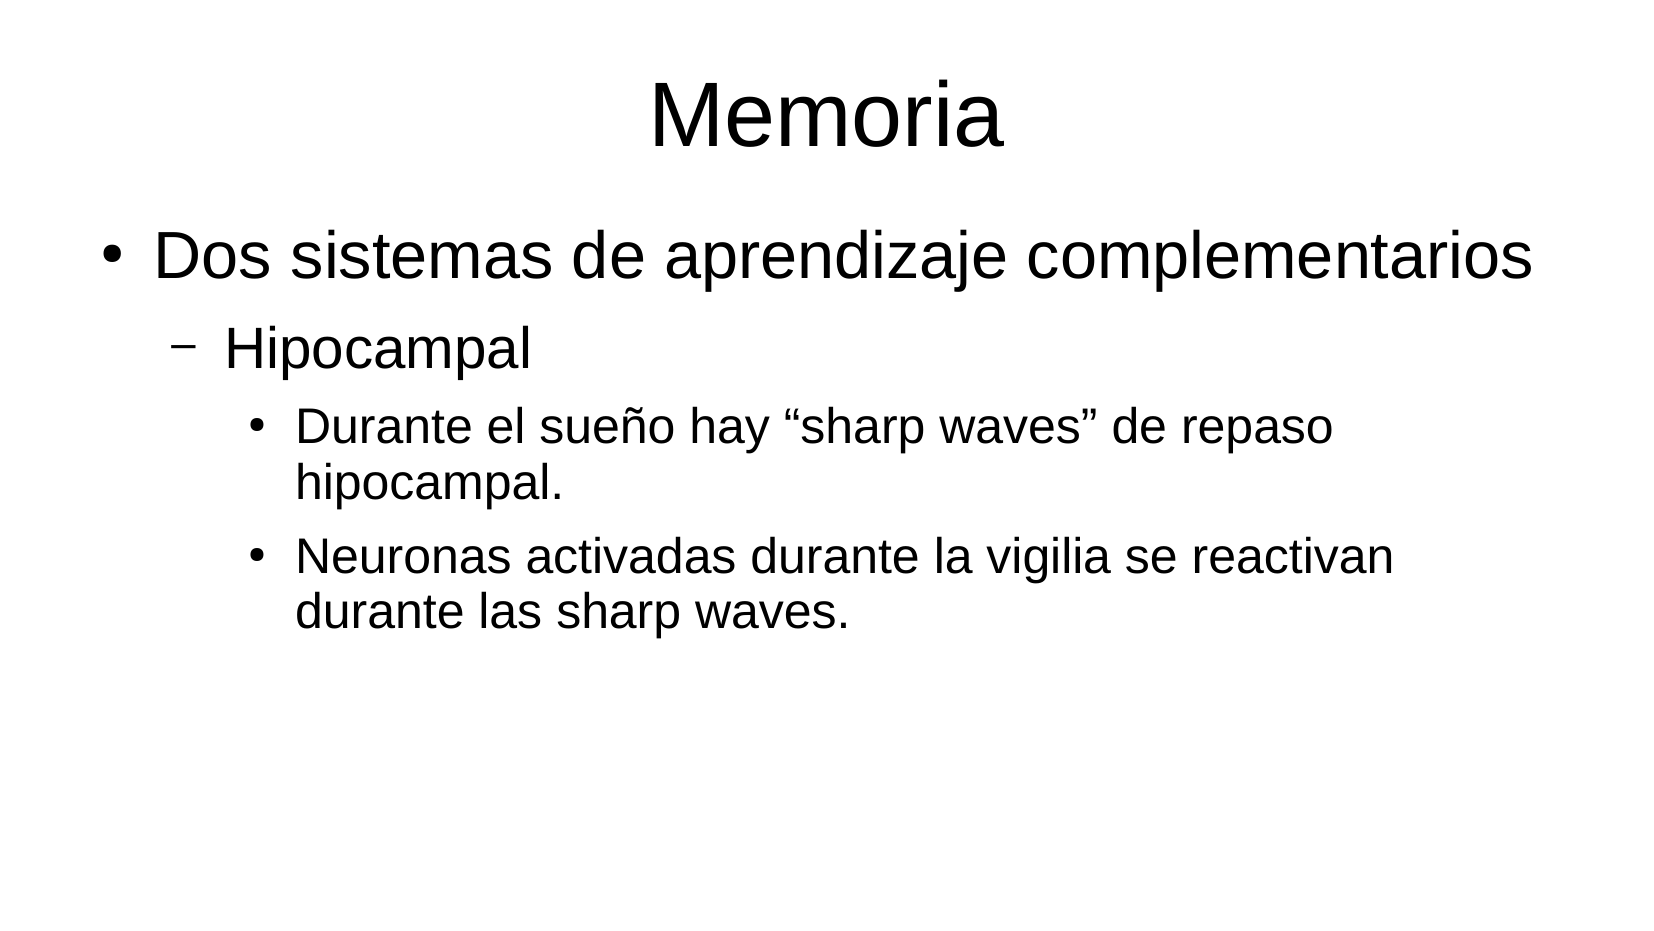

# Memoria
Dos sistemas de aprendizaje complementarios
Hipocampal
Durante el sueño hay “sharp waves” de repaso hipocampal.
Neuronas activadas durante la vigilia se reactivan durante las sharp waves.